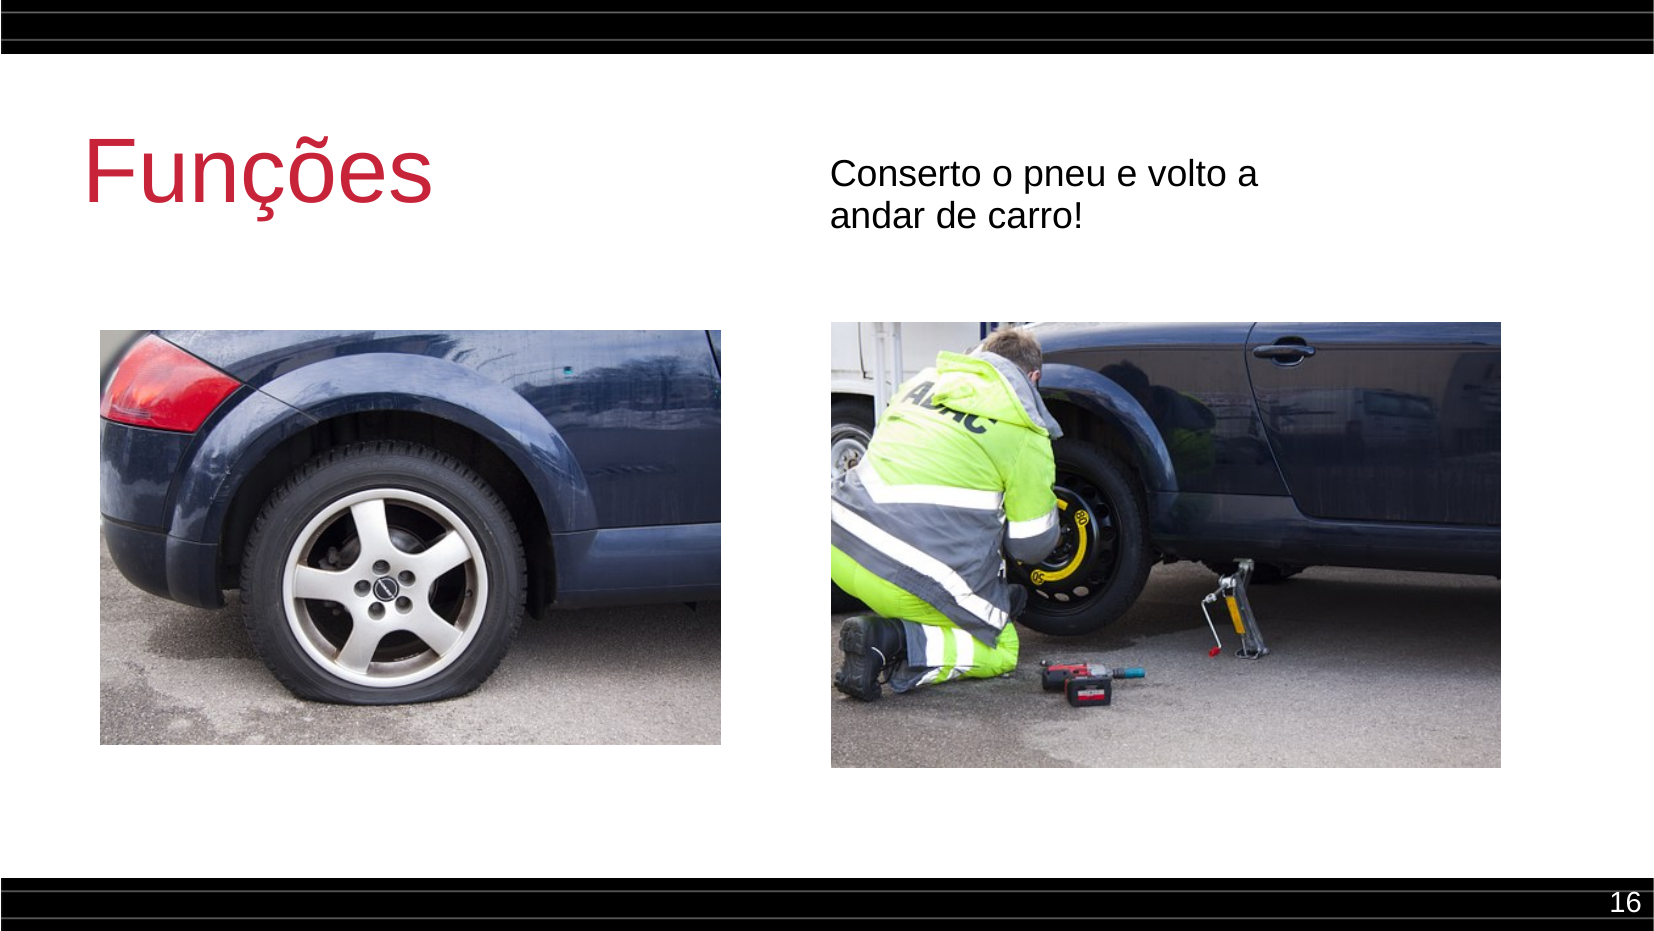

# Funções
Conserto o pneu e volto a andar de carro!